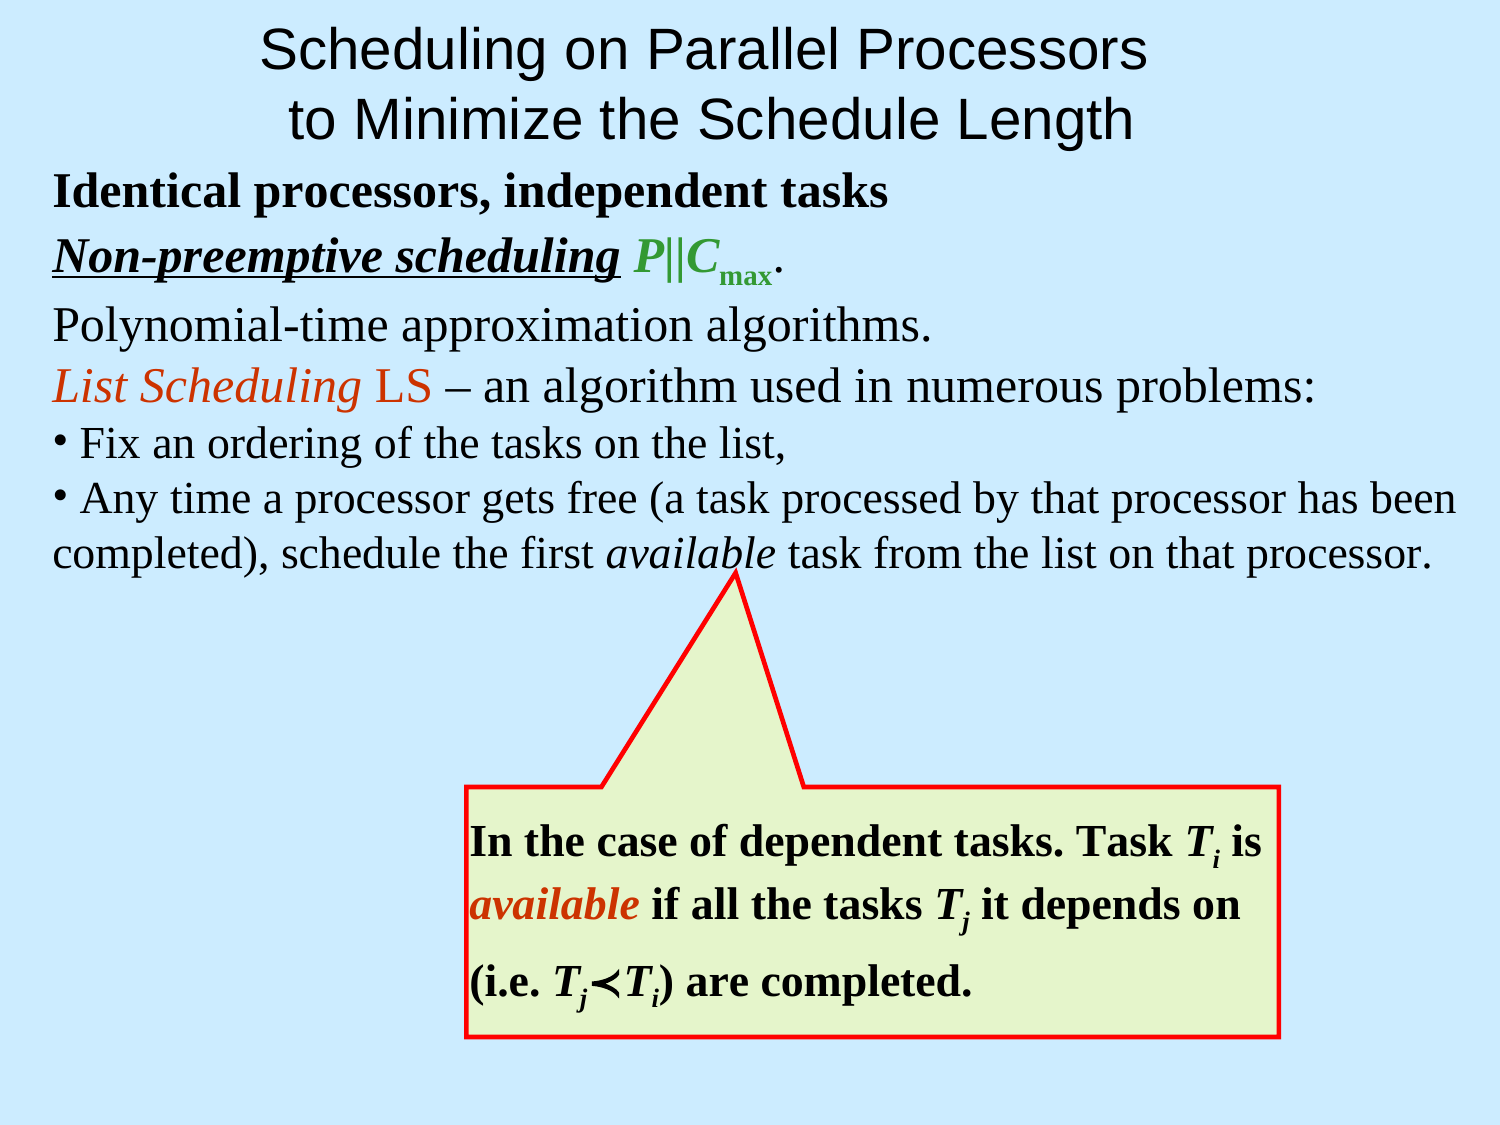

# Scheduling on Parallel Processors to Minimize the Schedule Length
Identical processors, independent tasks
Non-preemptive scheduling P||Cmax.
Polynomial-time approximation algorithms.
List Scheduling LS – an algorithm used in numerous problems:
 Fix an ordering of the tasks on the list,
 Any time a processor gets free (a task processed by that processor has been completed), schedule the first available task from the list on that processor.
In the case of dependent tasks. Task Ti is available if all the tasks Tj it depends on
(i.e. TjTi) are completed.